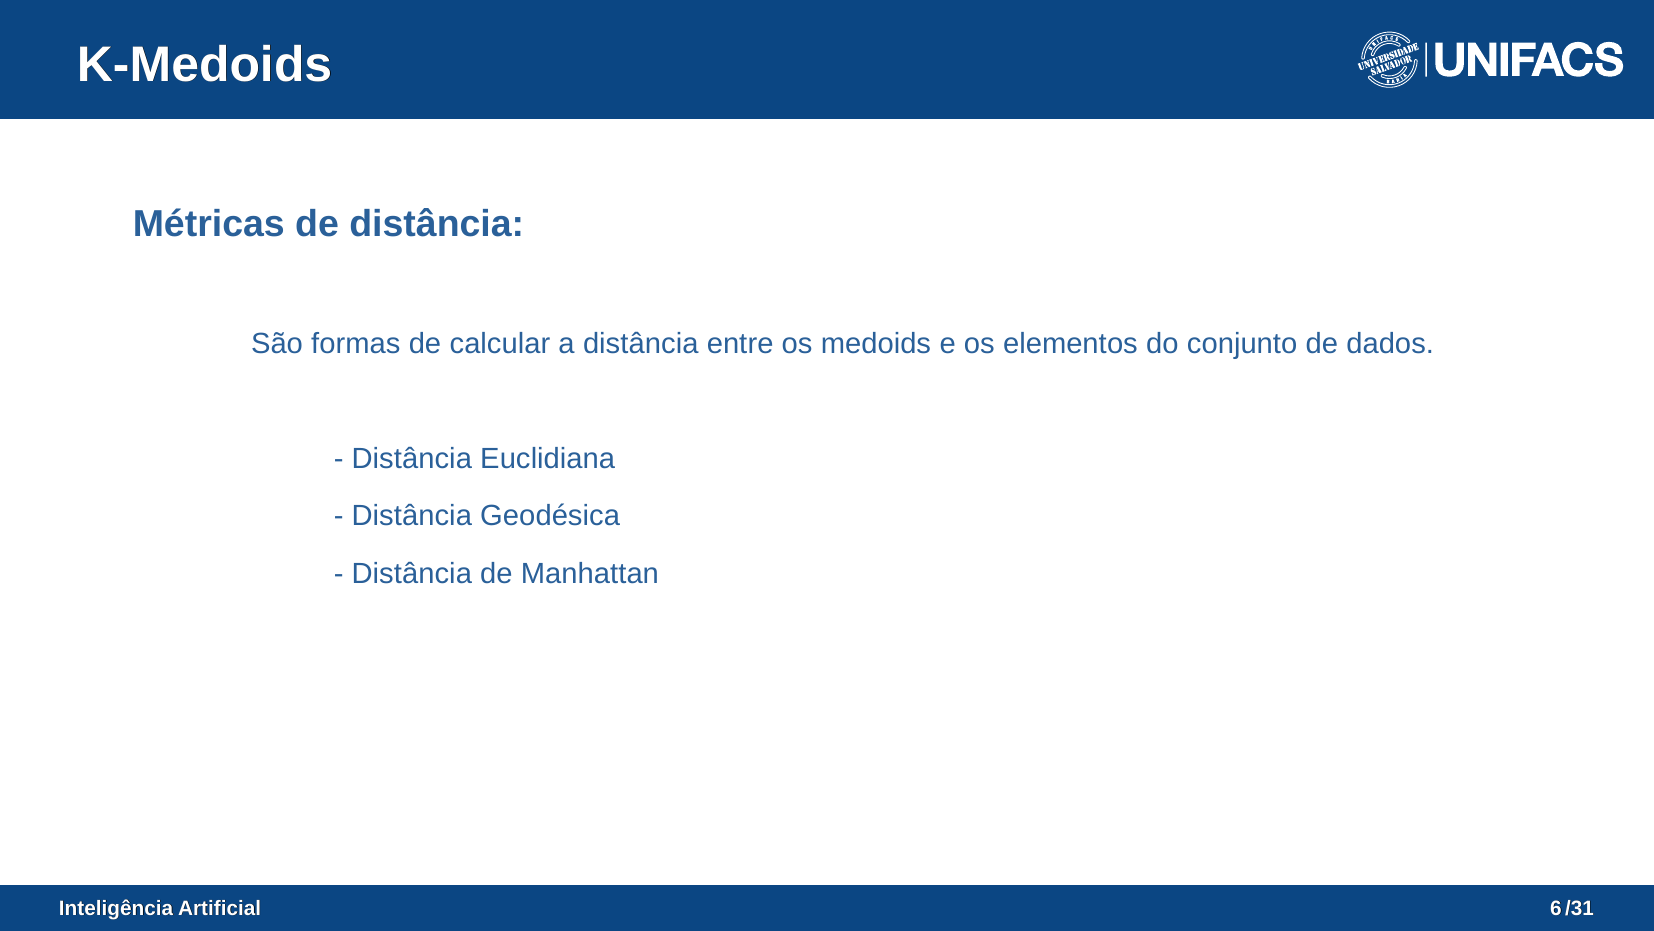

K-Medoids
Métricas de distância:
São formas de calcular a distância entre os medoids e os elementos do conjunto de dados.
- Distância Euclidiana
- Distância Geodésica
- Distância de Manhattan